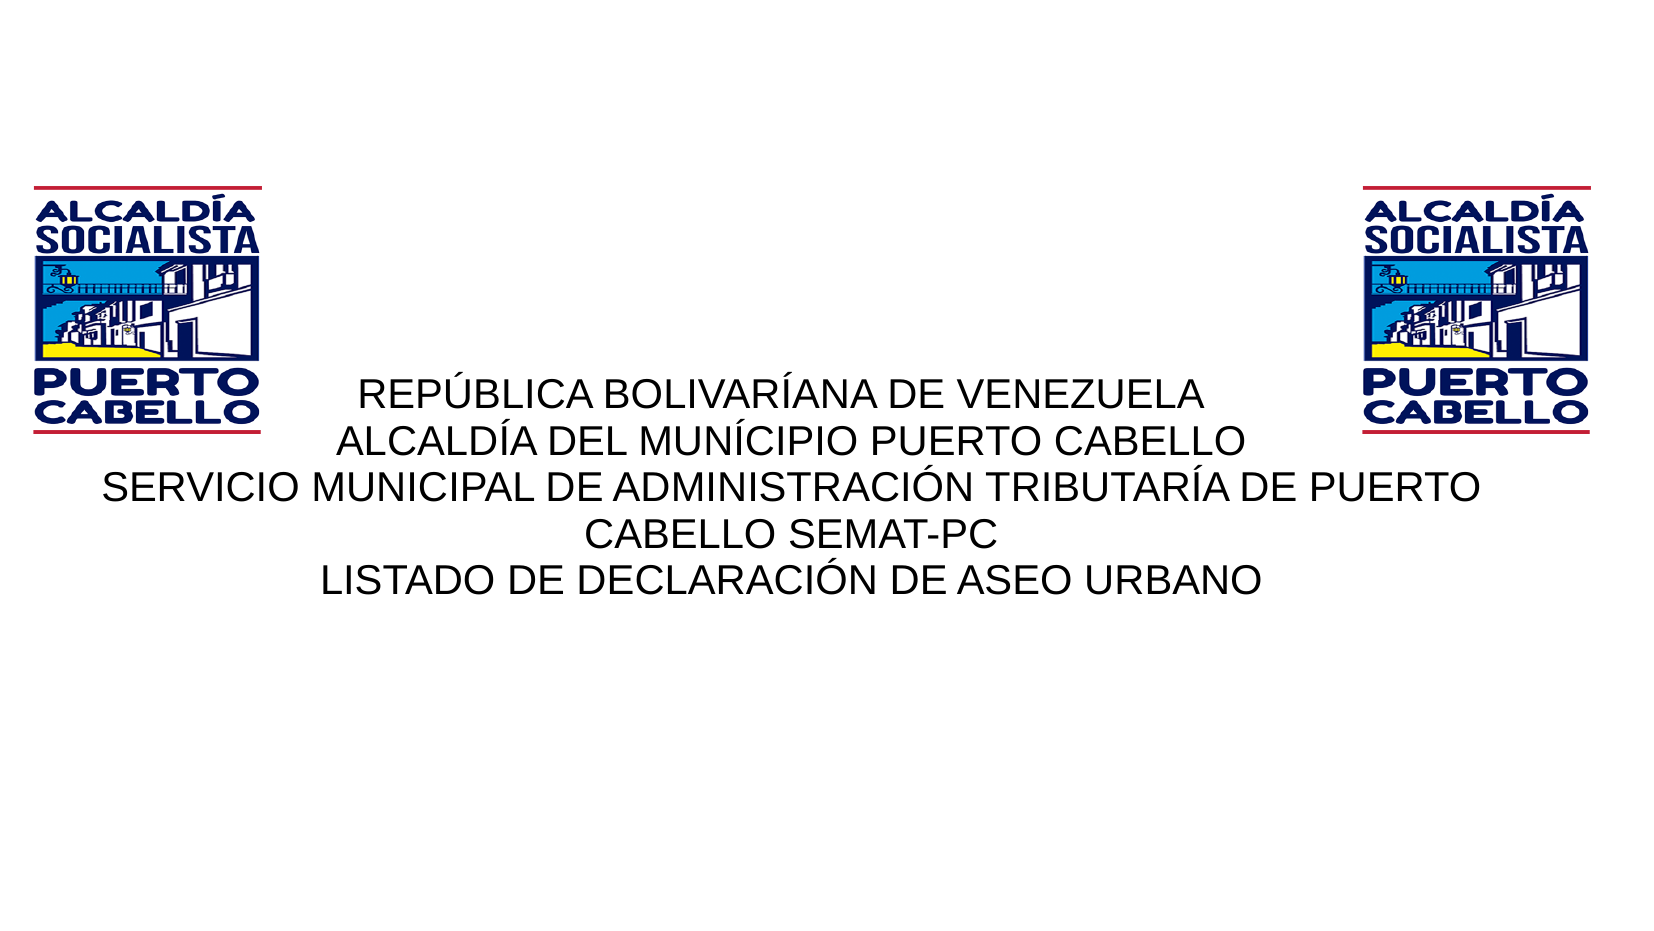

# REPÚBLICA BOLIVARÍANA DE VENEZUELA
ALCALDÍA DEL MUNÍCIPIO PUERTO CABELLO
SERVICIO MUNICIPAL DE ADMINISTRACIÓN TRIBUTARÍA DE PUERTO CABELLO SEMAT-PC
LISTADO DE DECLARACIÓN DE ASEO URBANO